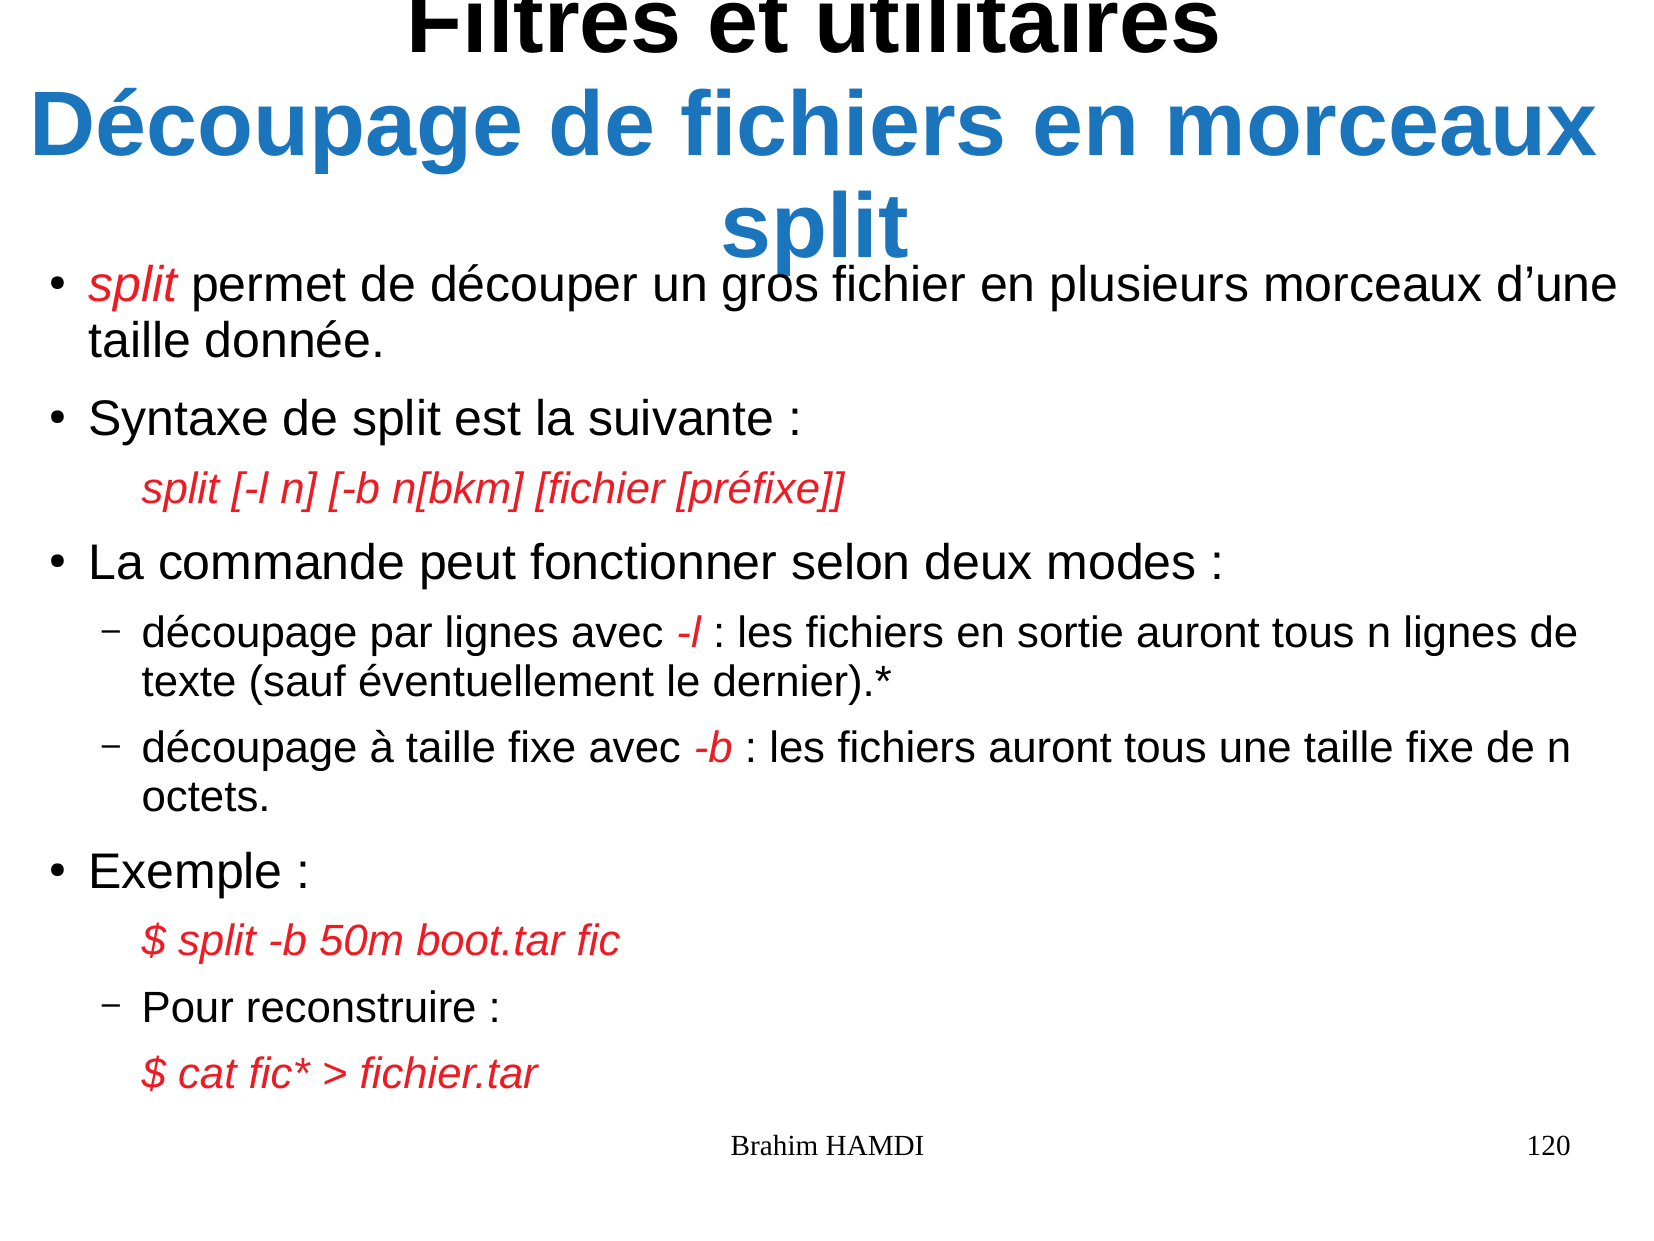

# Filtres et utilitaires Découpage de fichiers en morceaux split
split permet de découper un gros fichier en plusieurs morceaux d’une taille donnée.
Syntaxe de split est la suivante :
split [-l n] [-b n[bkm] [fichier [préfixe]]
La commande peut fonctionner selon deux modes :
découpage par lignes avec -l : les fichiers en sortie auront tous n lignes de texte (sauf éventuellement le dernier).*
découpage à taille fixe avec -b : les fichiers auront tous une taille fixe de n octets.
Exemple :
$ split -b 50m boot.tar fic
Pour reconstruire :
$ cat fic* > fichier.tar
Brahim HAMDI
120